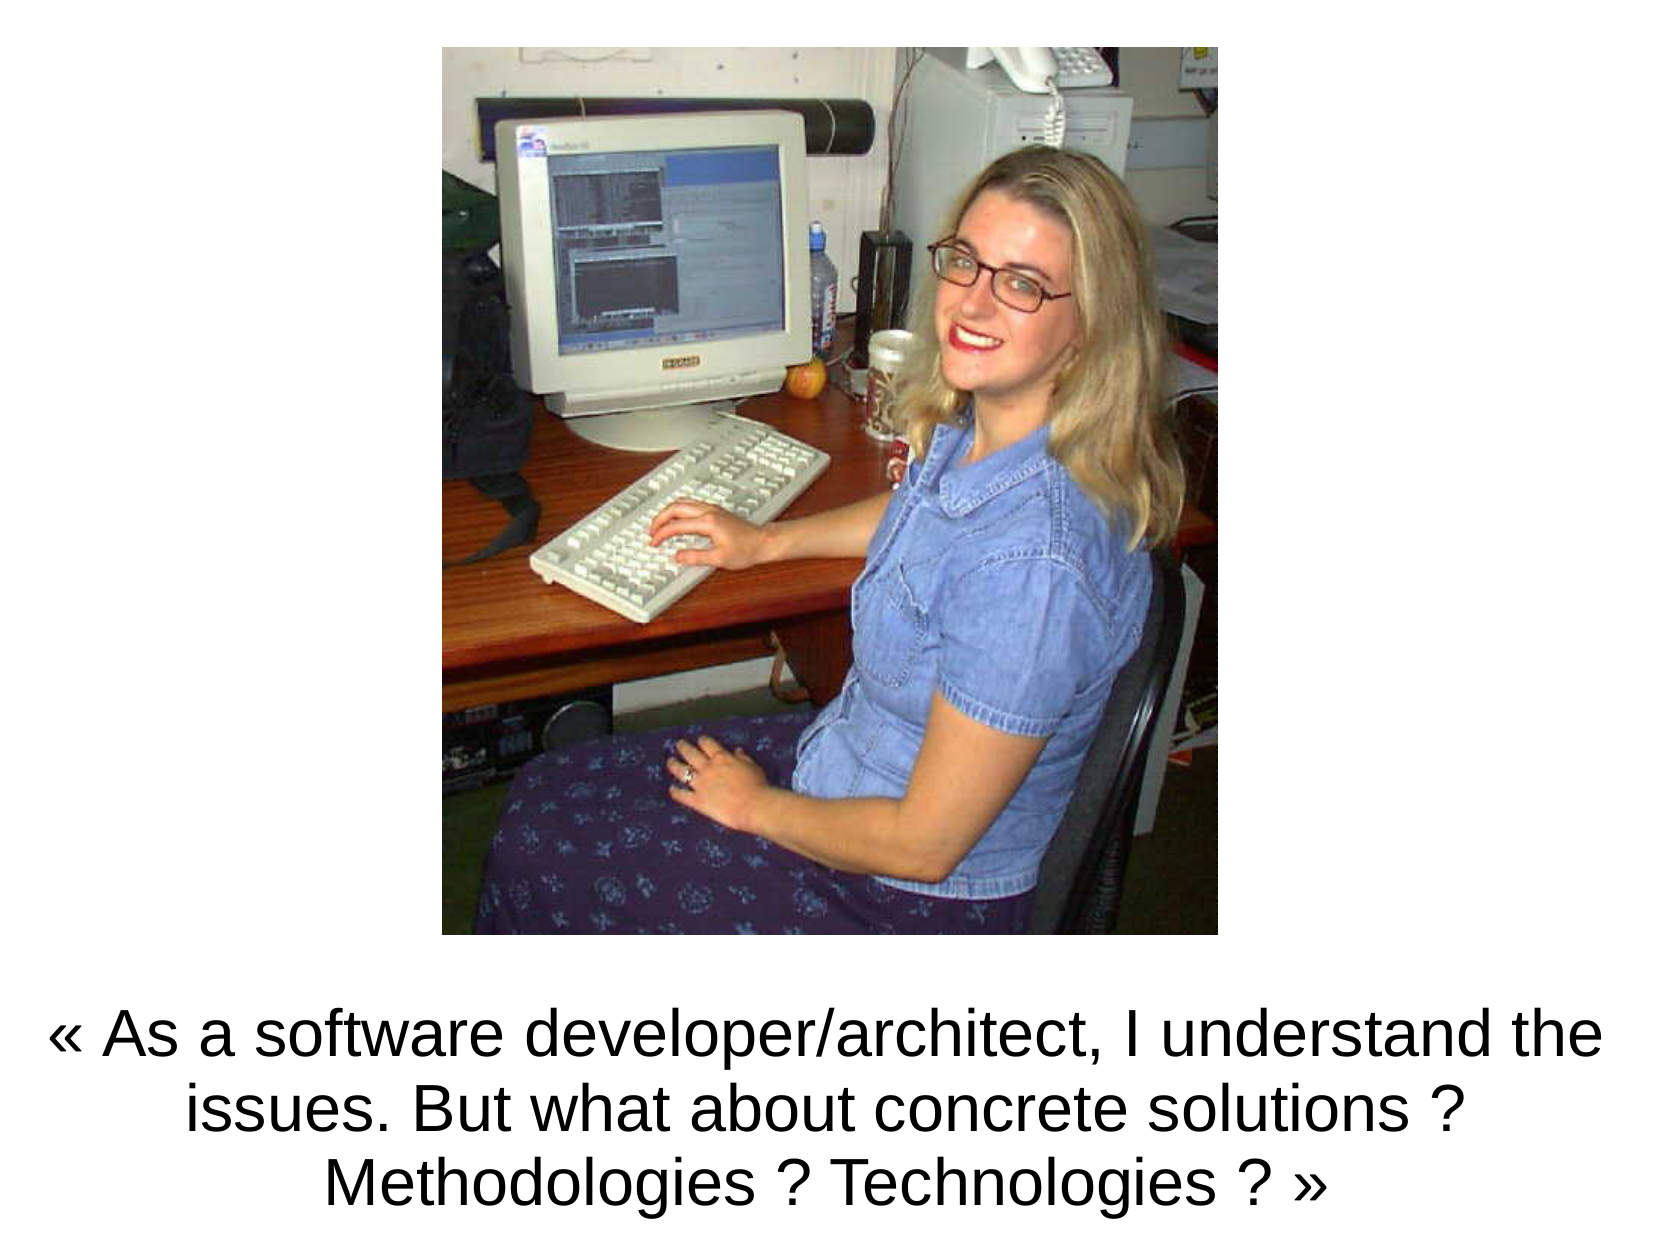

« As a software developer/architect, I understand the issues. But what about concrete solutions ? Methodologies ? Technologies ? »